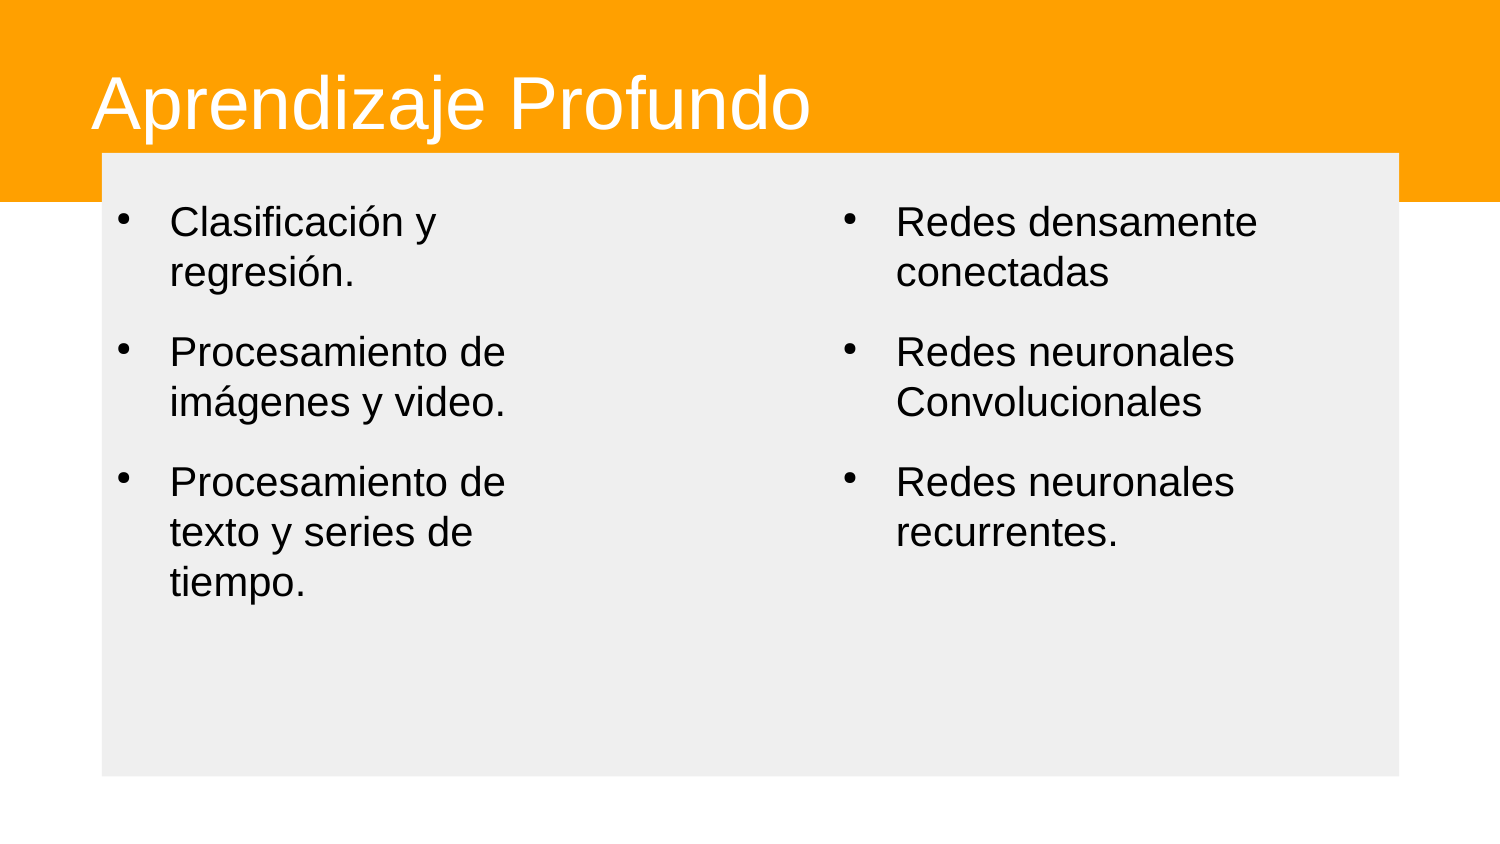

# Aprendizaje Profundo
Clasificación y regresión.
Procesamiento de imágenes y video.
Procesamiento de texto y series de tiempo.
Redes densamente conectadas
Redes neuronales Convolucionales
Redes neuronales recurrentes.